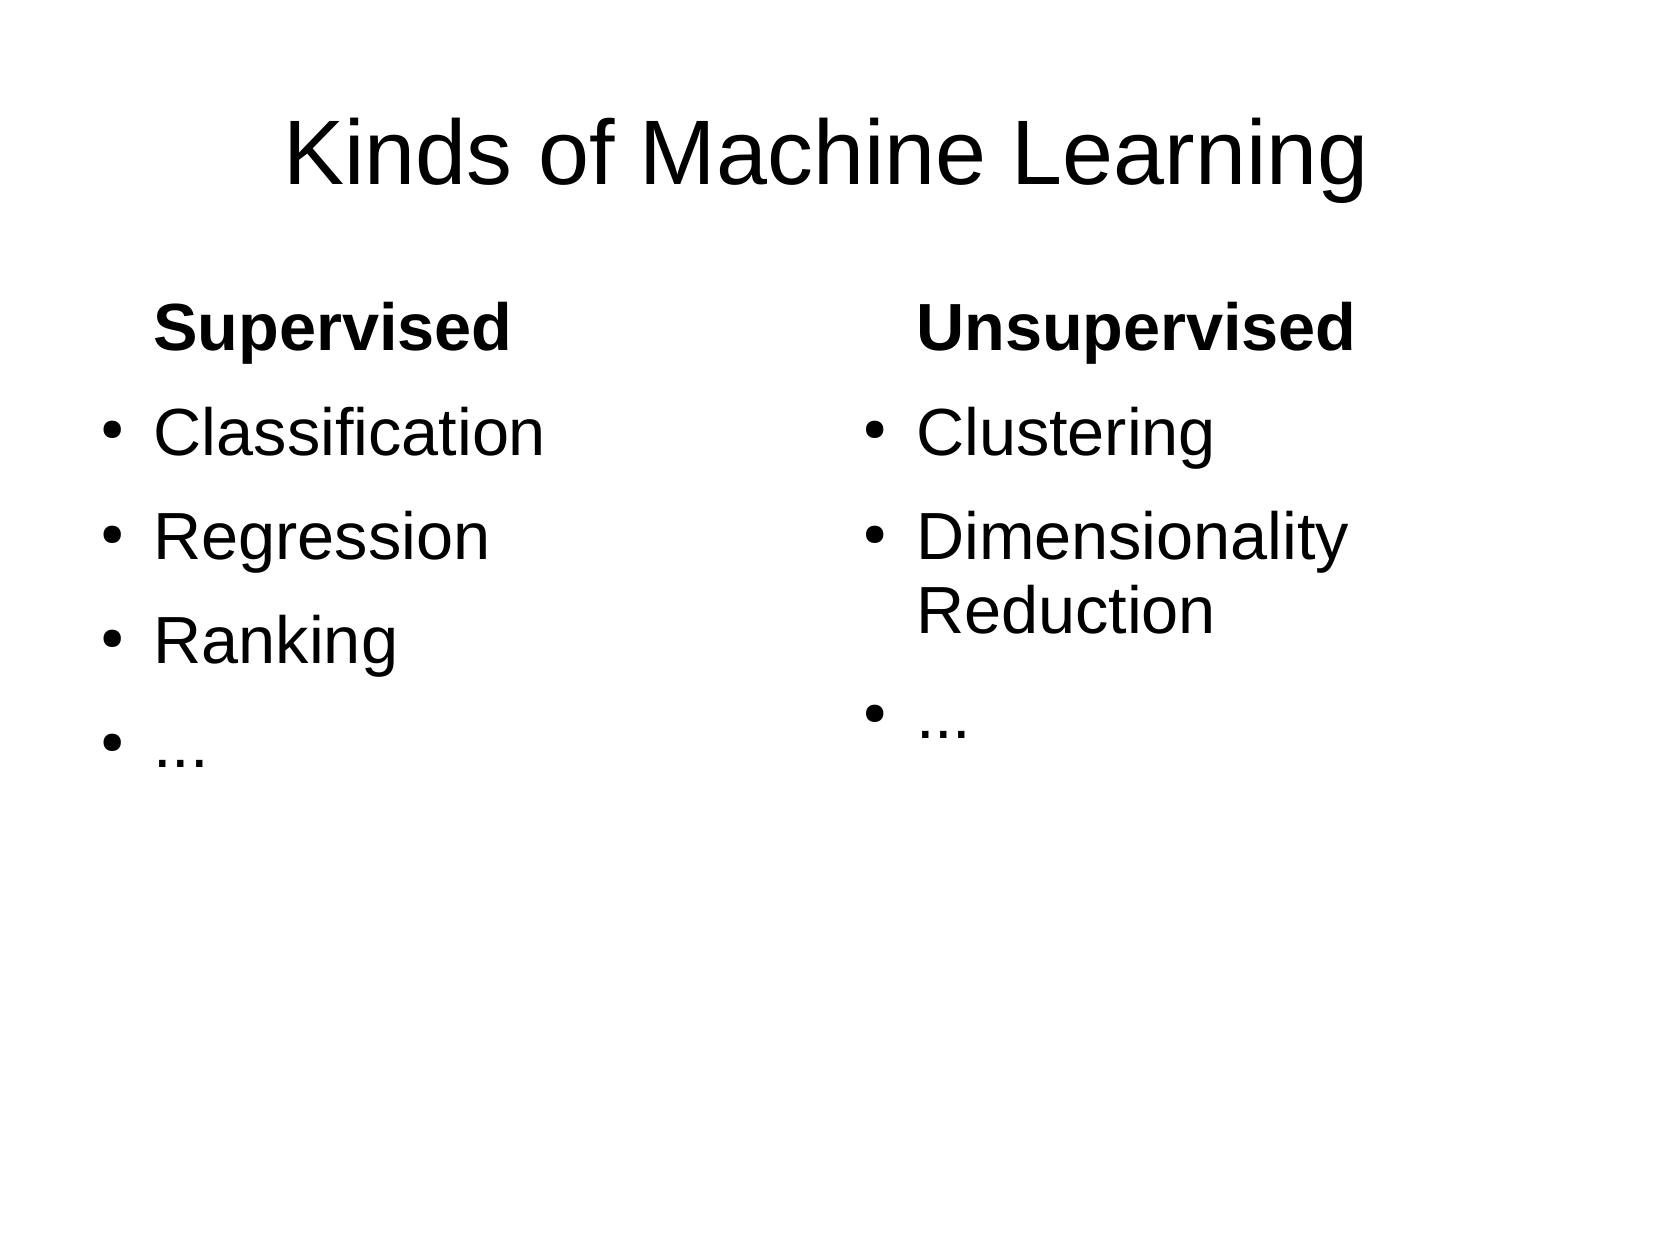

# Kinds of Machine Learning
Supervised
Classification
Regression
Ranking
...
Unsupervised
Clustering
Dimensionality Reduction
...